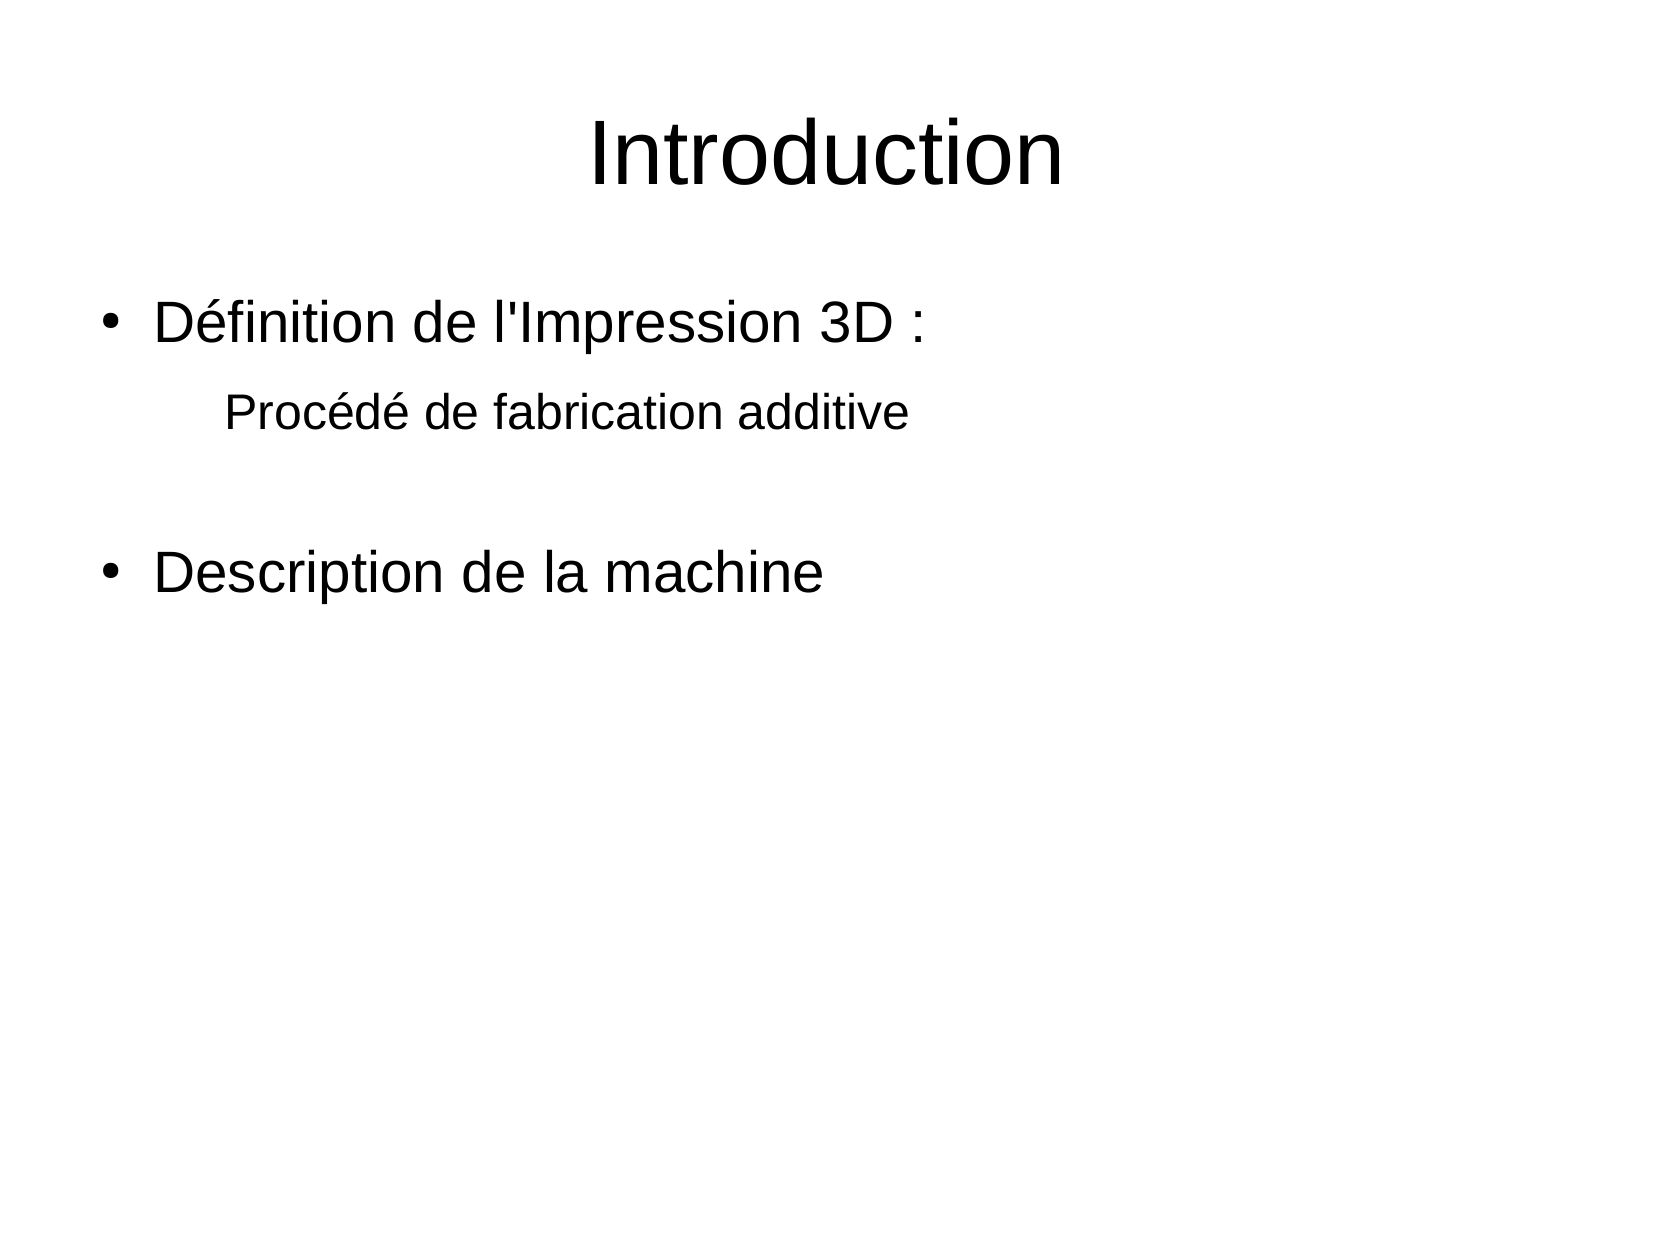

# Introduction
Définition de l'Impression 3D :
Procédé de fabrication additive
Description de la machine